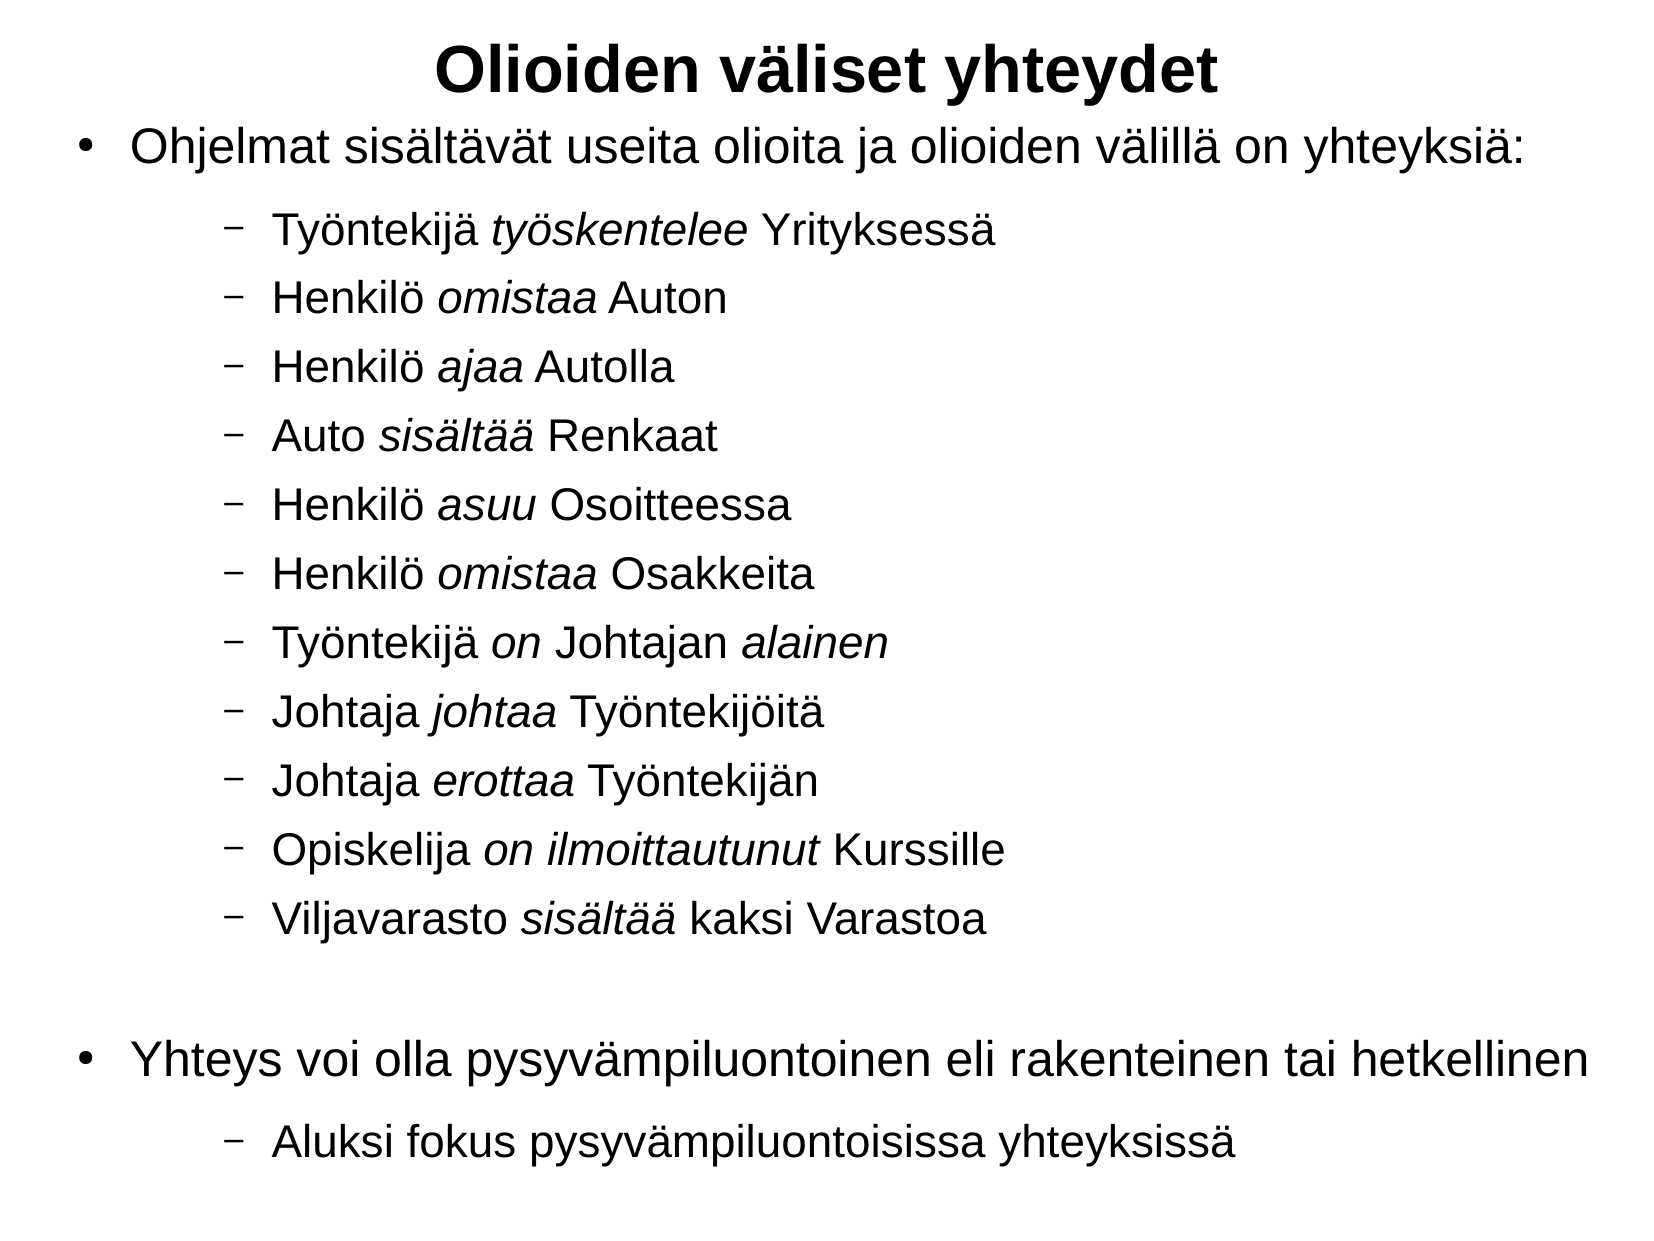

# Olioiden väliset yhteydet
Ohjelmat sisältävät useita olioita ja olioiden välillä on yhteyksiä:
Työntekijä työskentelee Yrityksessä
Henkilö omistaa Auton
Henkilö ajaa Autolla
Auto sisältää Renkaat
Henkilö asuu Osoitteessa
Henkilö omistaa Osakkeita
Työntekijä on Johtajan alainen
Johtaja johtaa Työntekijöitä
Johtaja erottaa Työntekijän
Opiskelija on ilmoittautunut Kurssille
Viljavarasto sisältää kaksi Varastoa
Yhteys voi olla pysyvämpiluontoinen eli rakenteinen tai hetkellinen
Aluksi fokus pysyvämpiluontoisissa yhteyksissä